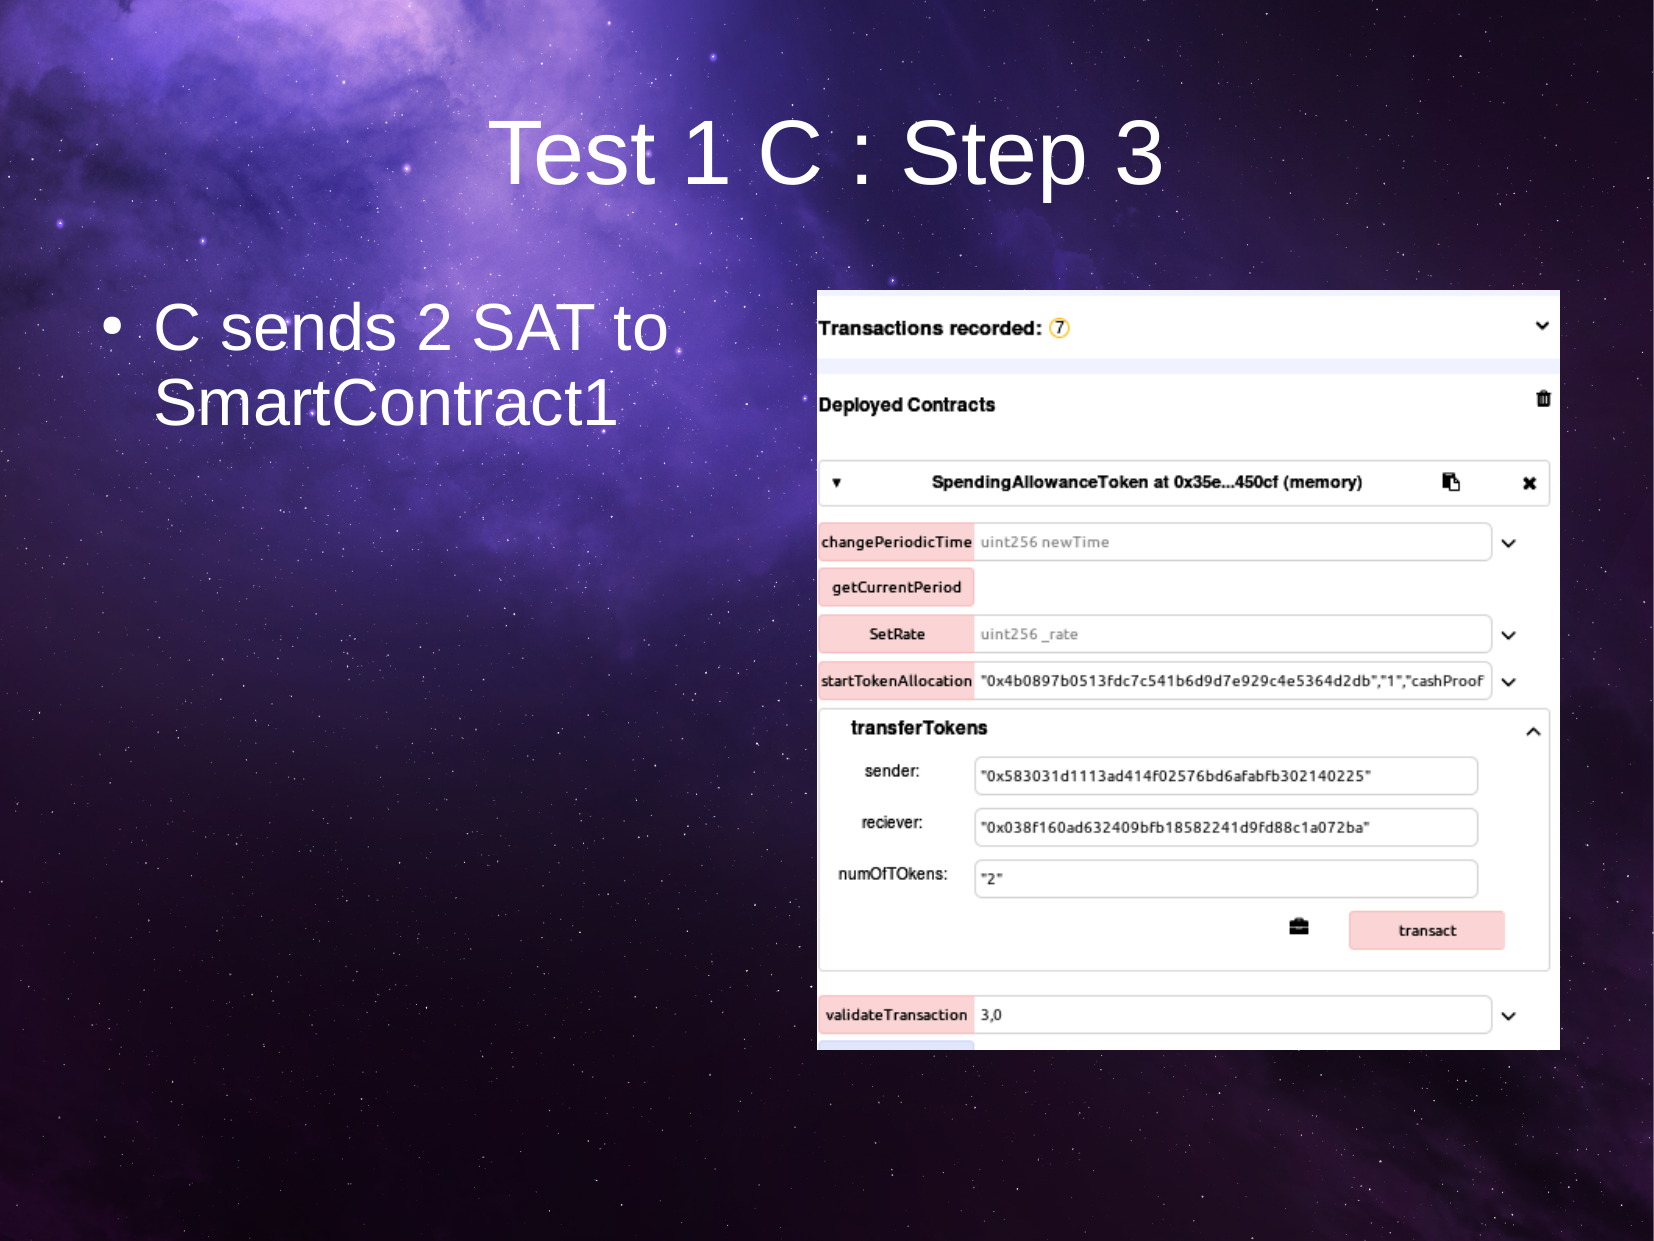

# Test 1 C : Step 3
C sends 2 SAT to SmartContract1